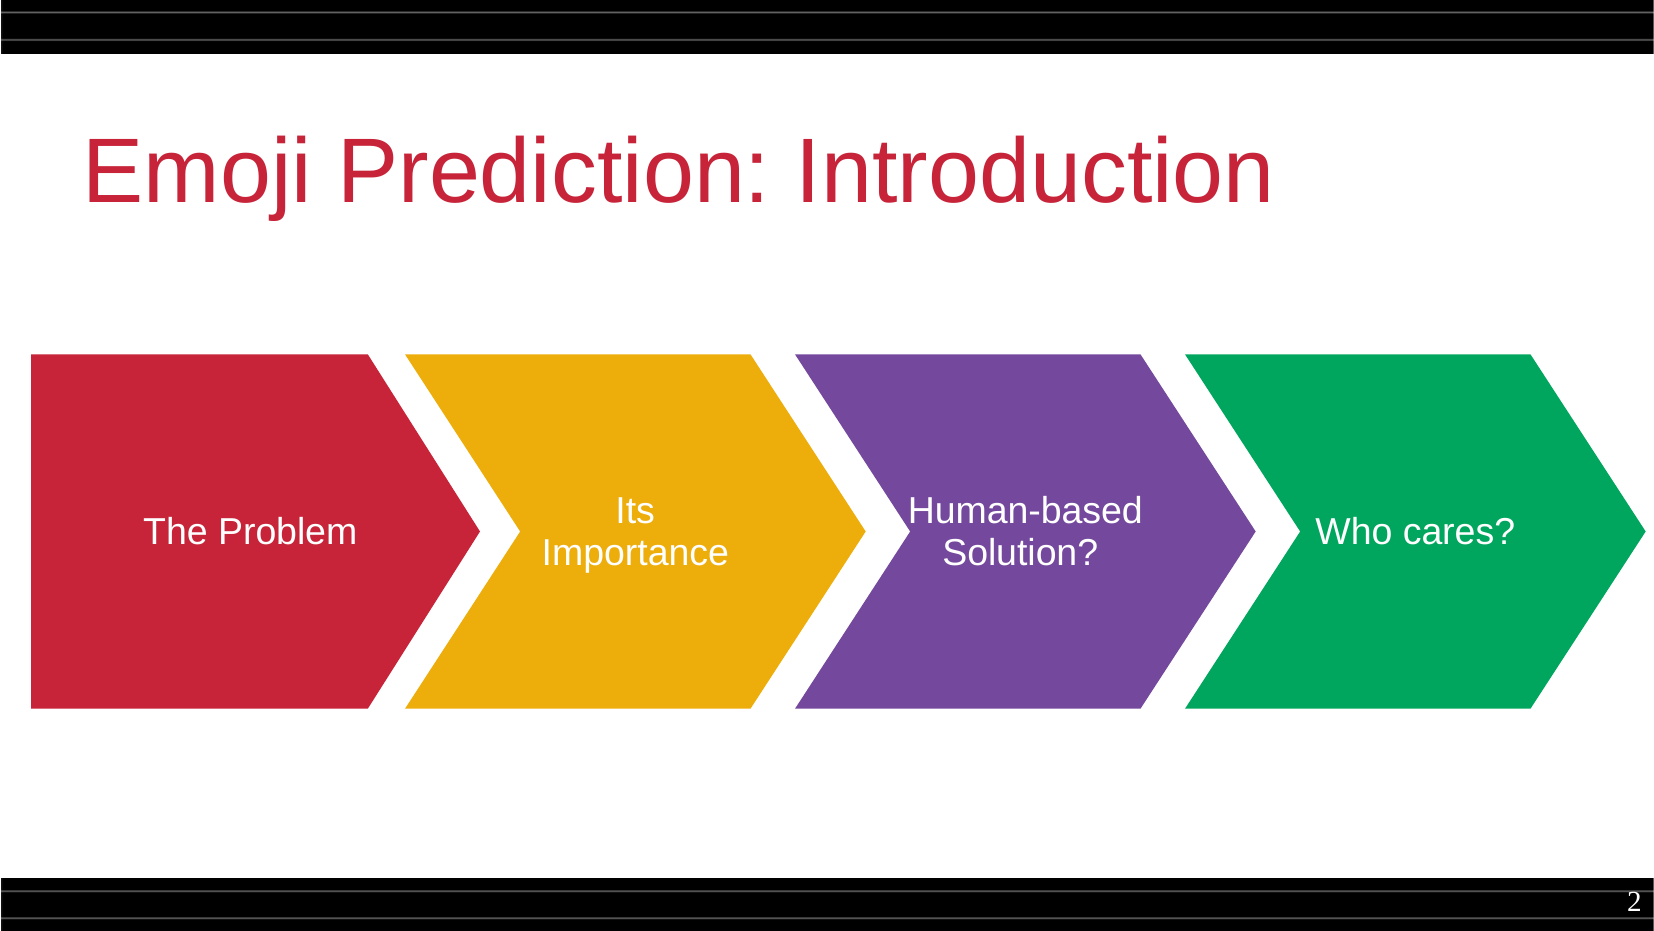

# Emoji Prediction: Introduction
The Problem
 Its
Importance
Human-based
Solution?
Who cares?